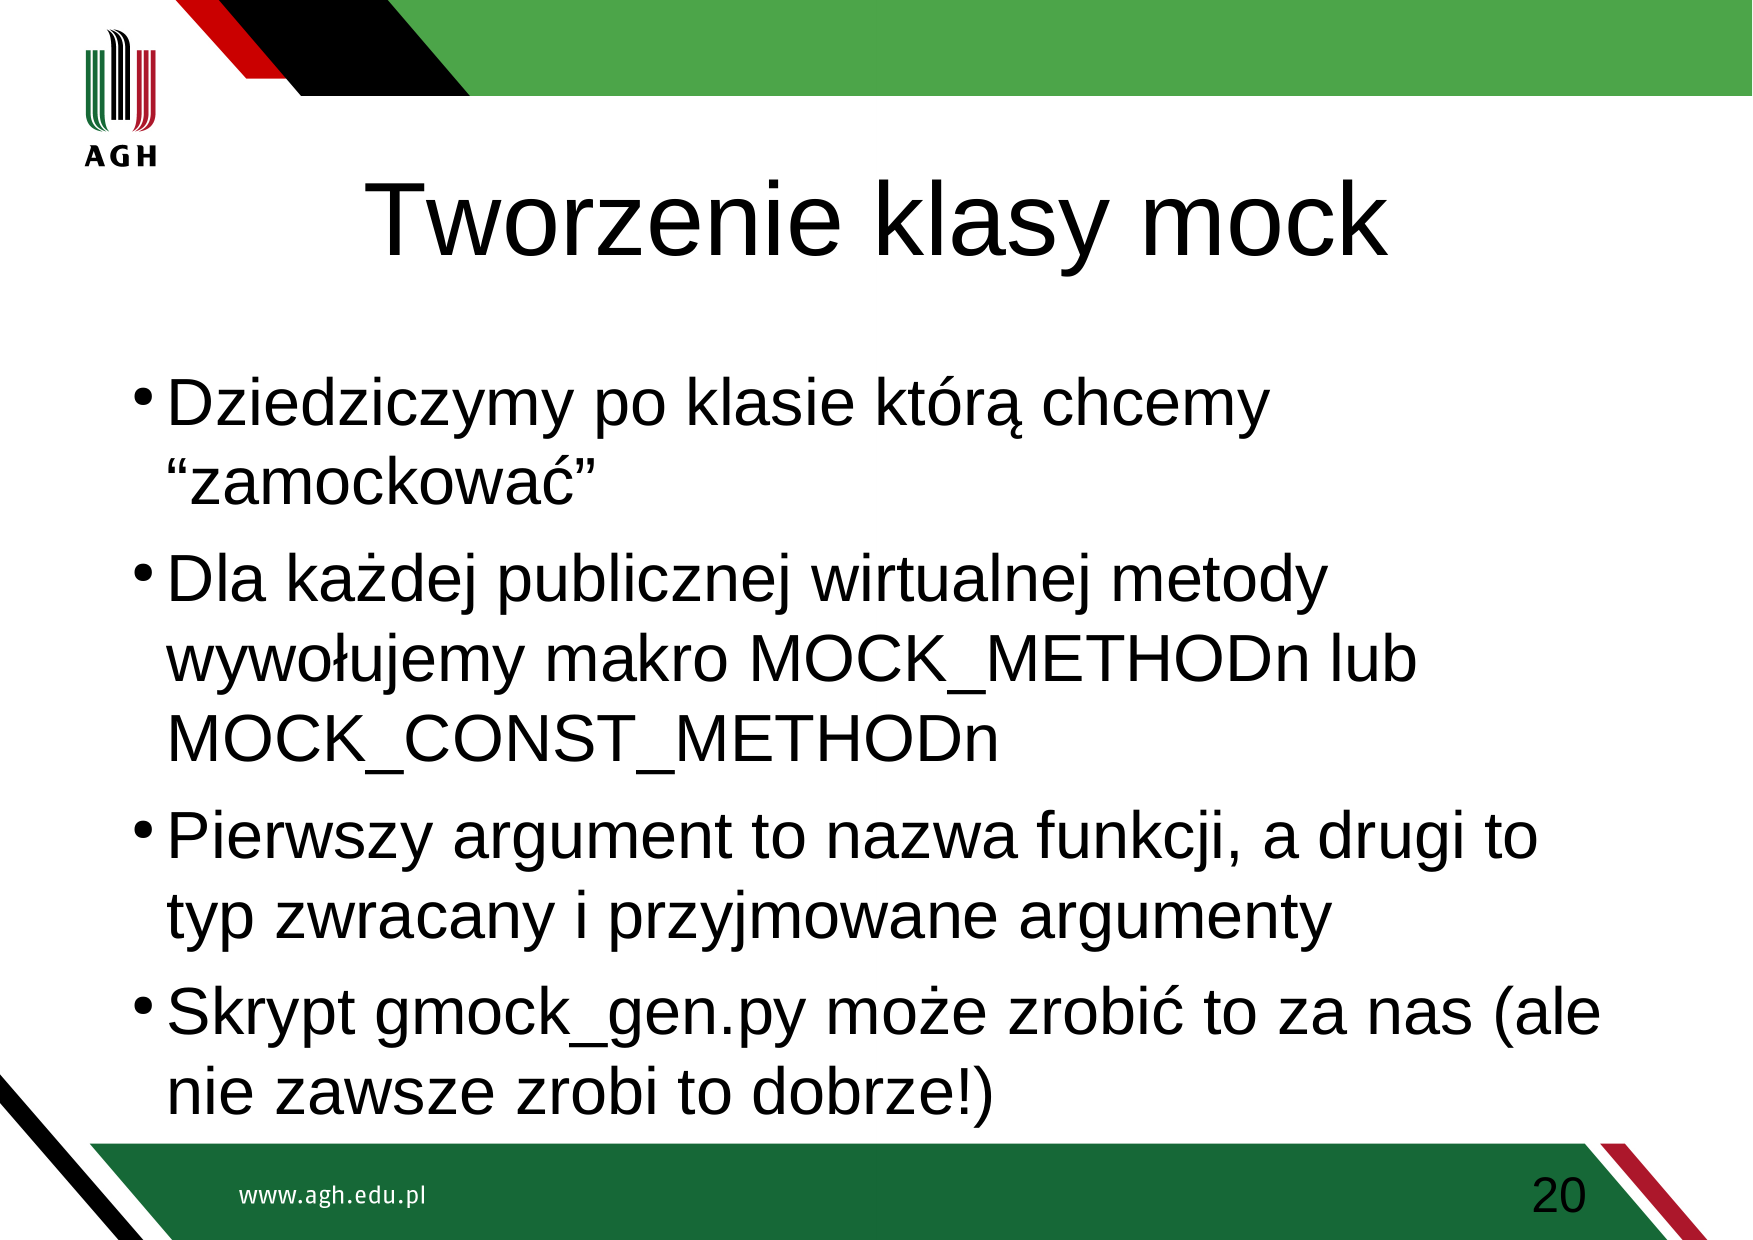

# Tworzenie klasy mock
Dziedziczymy po klasie którą chcemy “zamockować”
Dla każdej publicznej wirtualnej metody wywołujemy makro MOCK_METHODn lub MOCK_CONST_METHODn
Pierwszy argument to nazwa funkcji, a drugi to typ zwracany i przyjmowane argumenty
Skrypt gmock_gen.py może zrobić to za nas (ale nie zawsze zrobi to dobrze!)